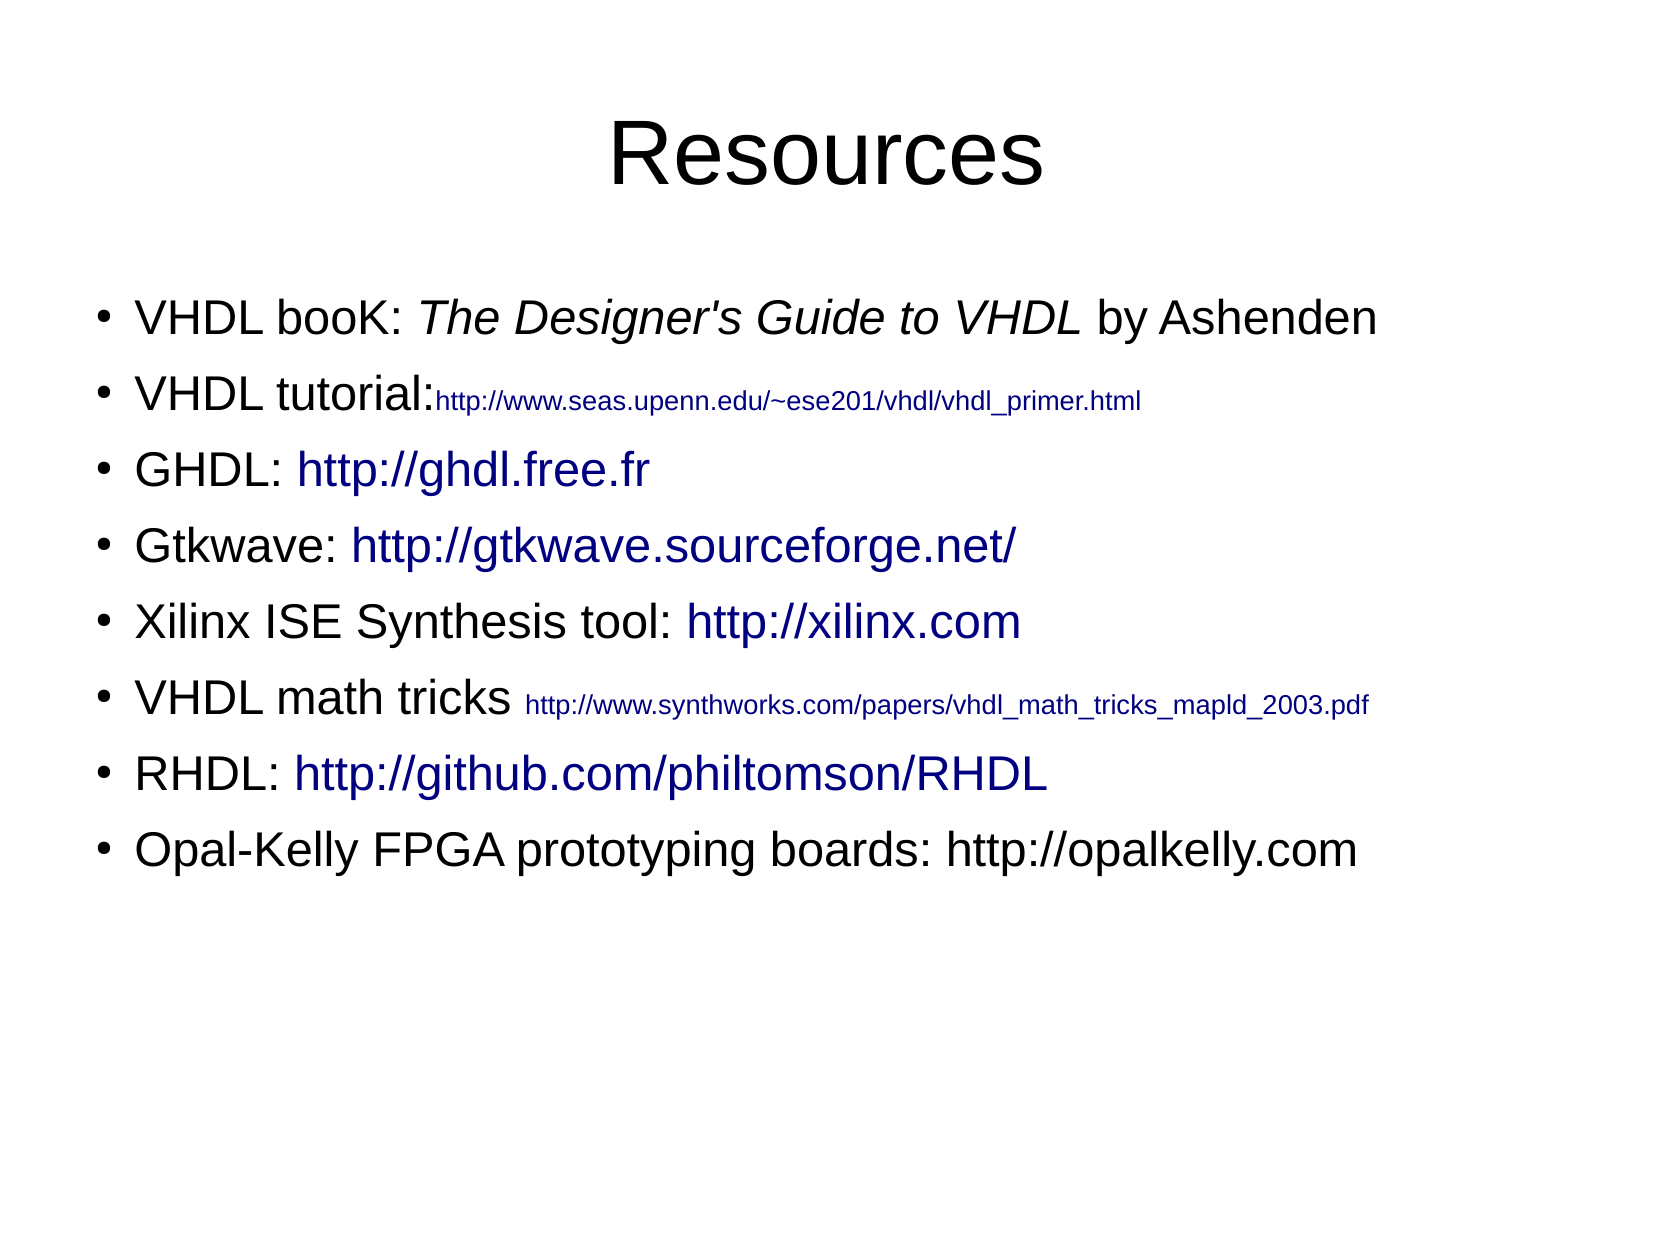

# Resources
VHDL booK: The Designer's Guide to VHDL by Ashenden
VHDL tutorial:http://www.seas.upenn.edu/~ese201/vhdl/vhdl_primer.html
GHDL: http://ghdl.free.fr
Gtkwave: http://gtkwave.sourceforge.net/
Xilinx ISE Synthesis tool: http://xilinx.com
VHDL math tricks http://www.synthworks.com/papers/vhdl_math_tricks_mapld_2003.pdf
RHDL: http://github.com/philtomson/RHDL
Opal-Kelly FPGA prototyping boards: http://opalkelly.com